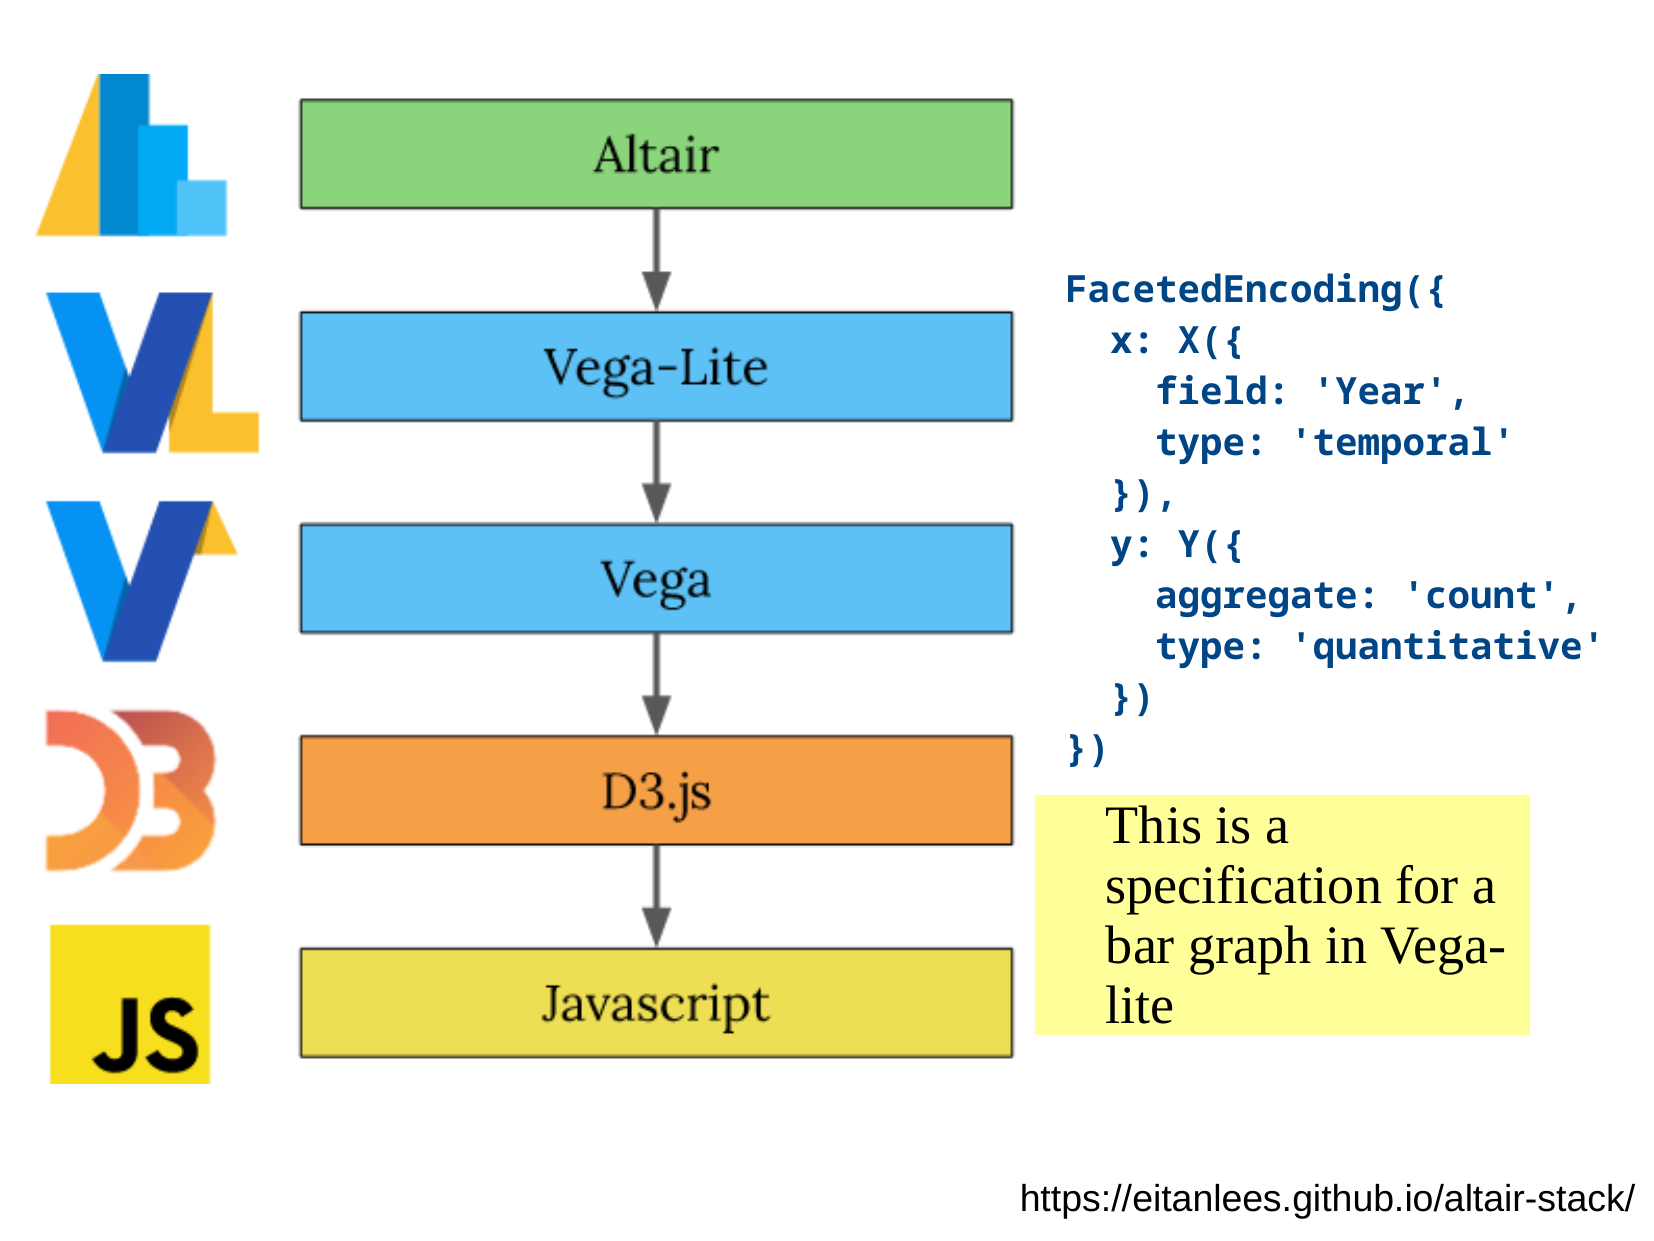

FacetedEncoding({
 x: X({
 field: 'Year',
 type: 'temporal'
 }),
 y: Y({
 aggregate: 'count',
 type: 'quantitative'
 })
})
# This is a specification for a bar graph in Vega-lite
https://eitanlees.github.io/altair-stack/